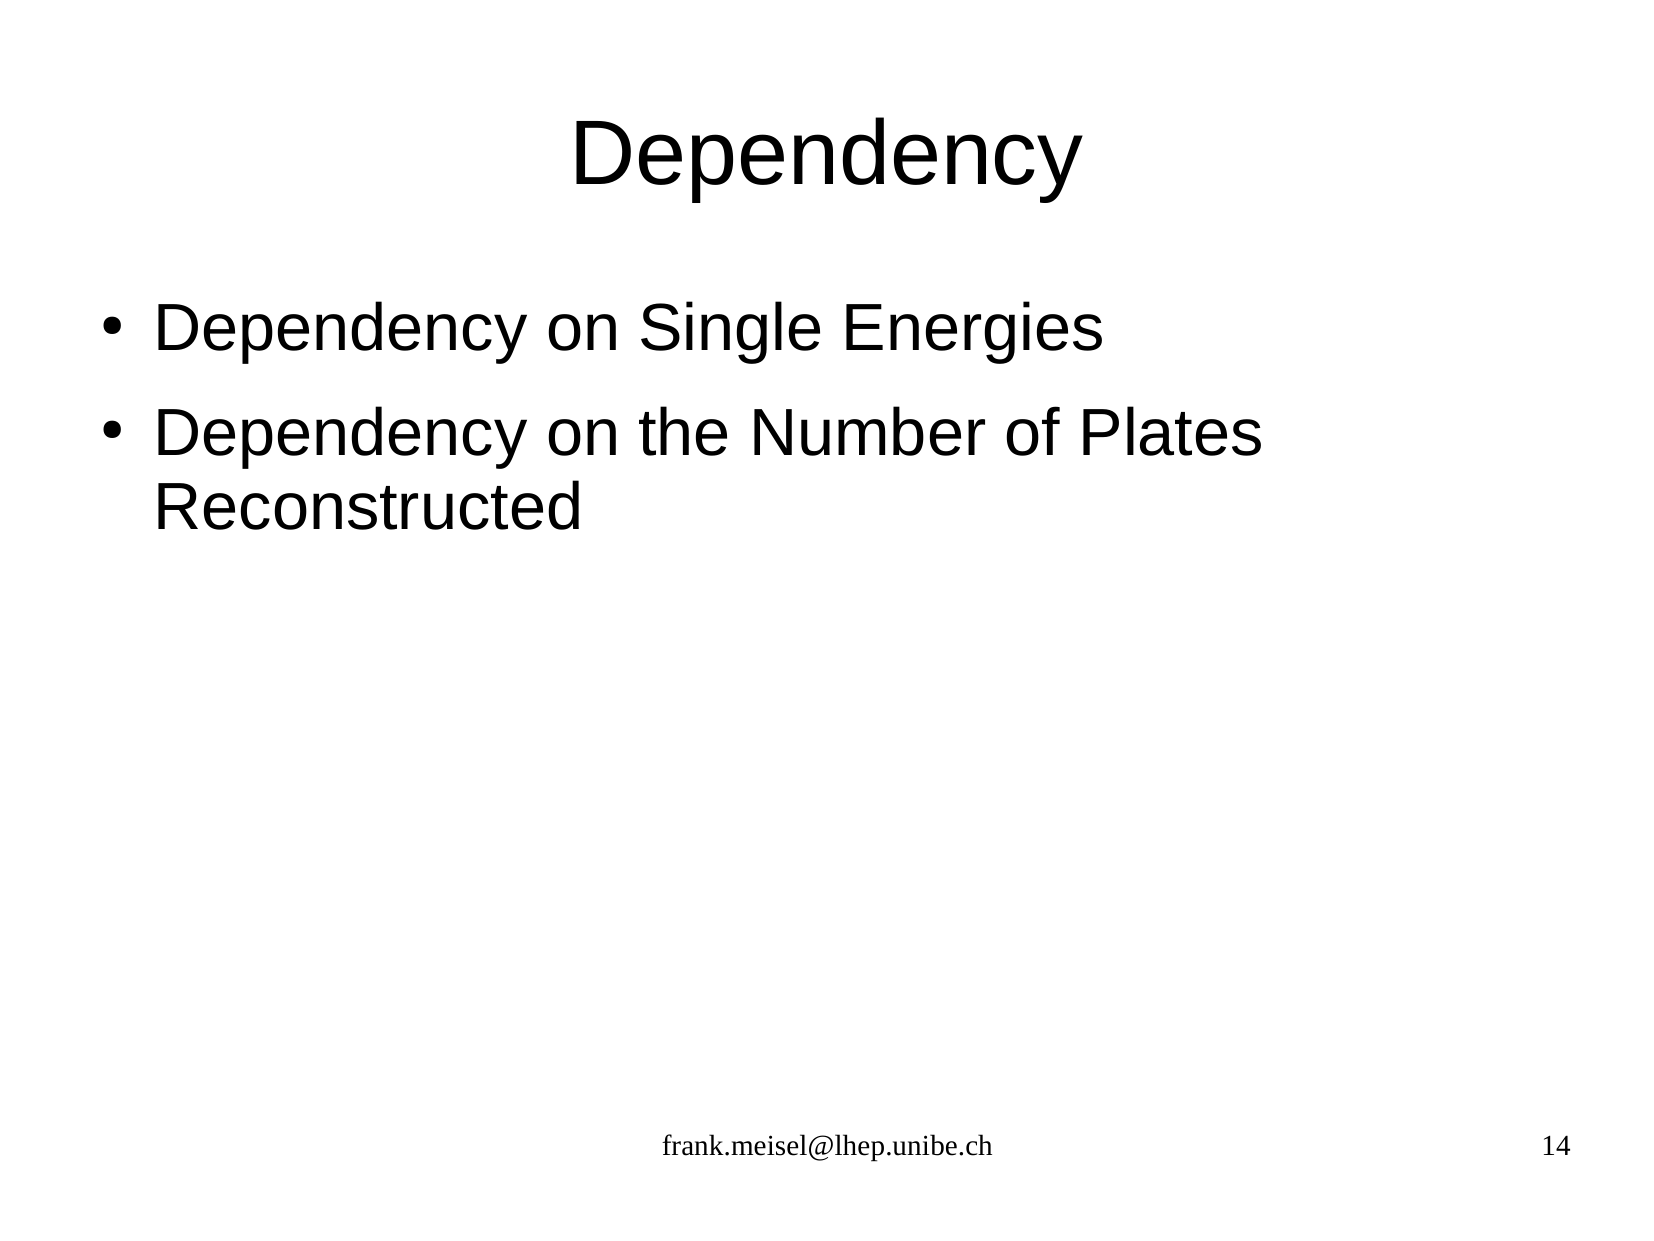

# Dependency
Dependency on Single Energies
Dependency on the Number of Plates Reconstructed
frank.meisel@lhep.unibe.ch
14